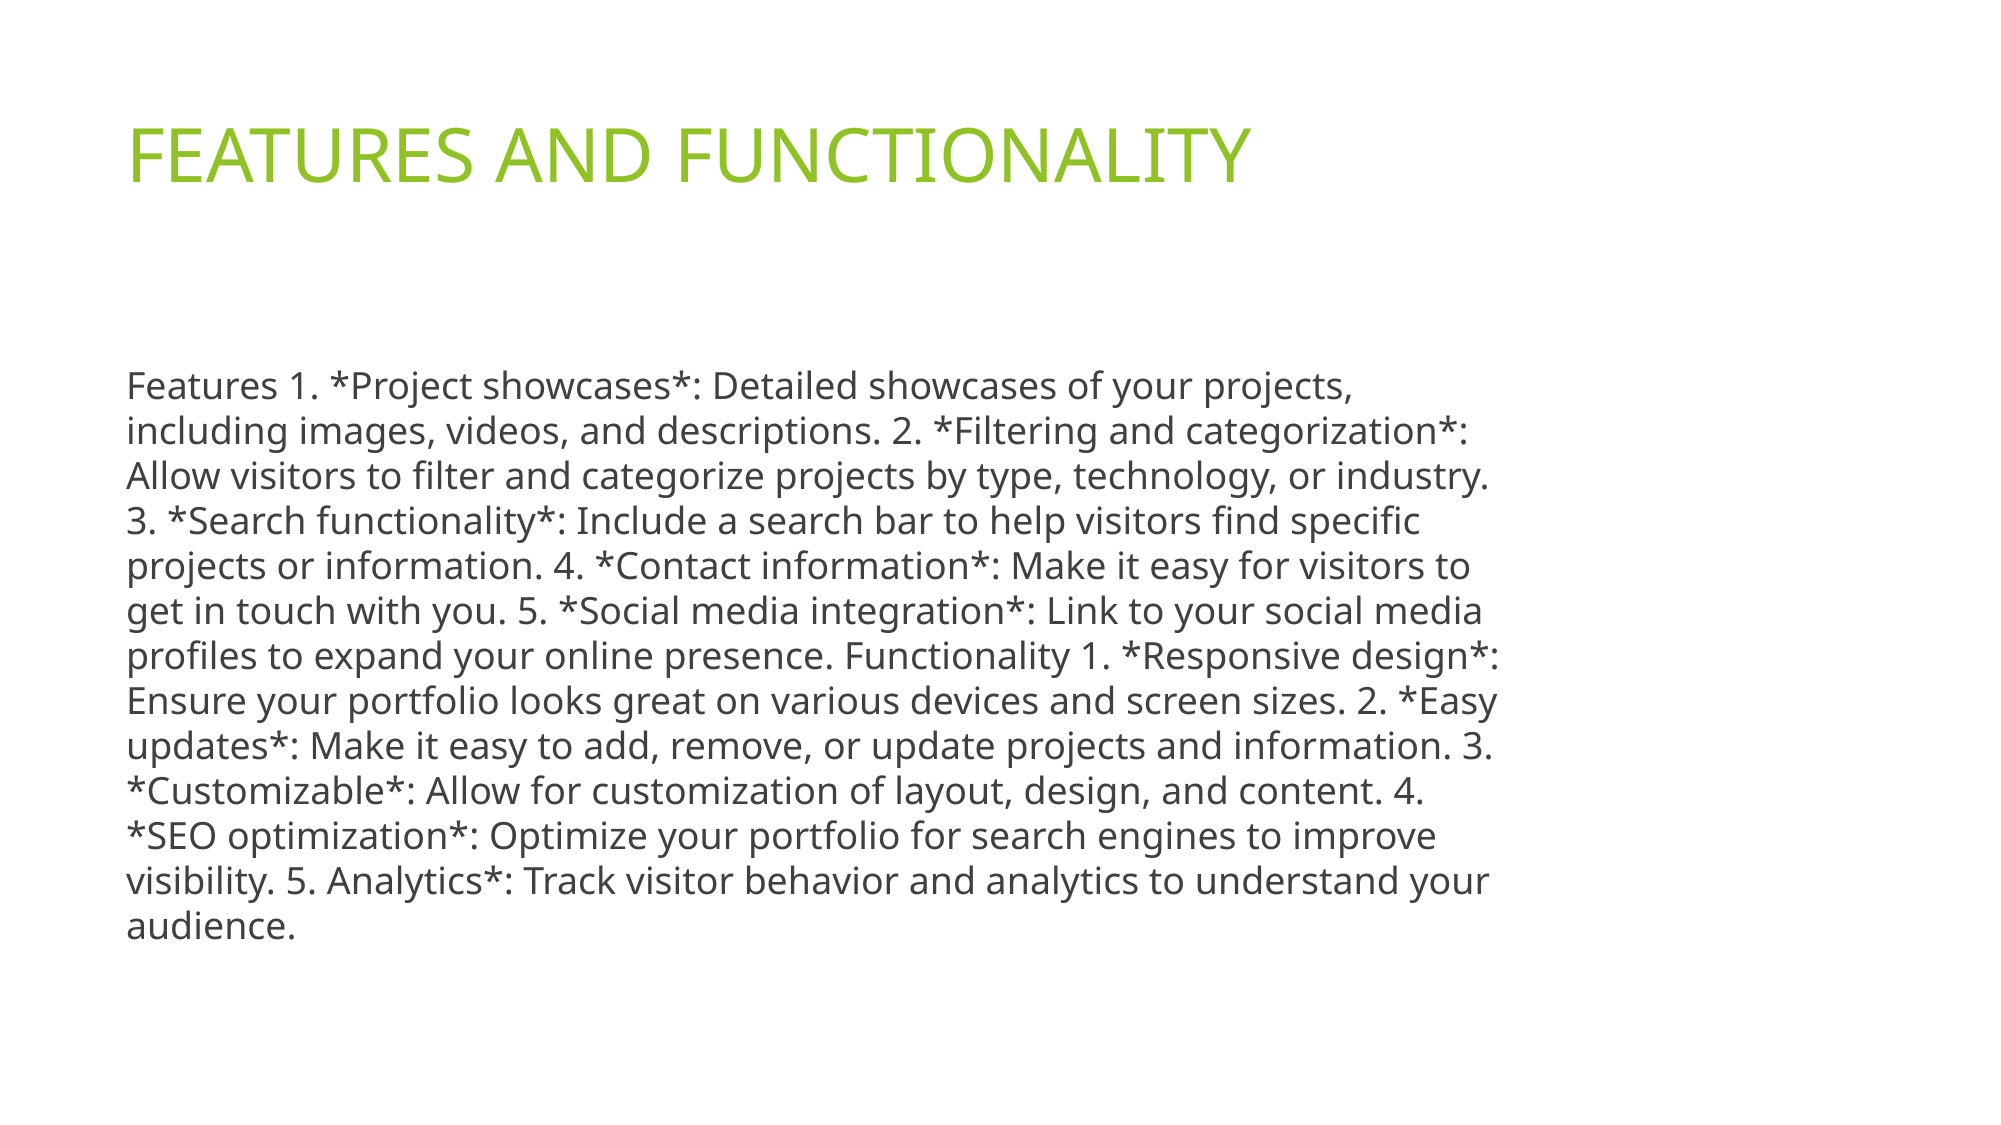

# FEATURES AND FUNCTIONALITY
Features 1. *Project showcases*: Detailed showcases of your projects, including images, videos, and descriptions. 2. *Filtering and categorization*: Allow visitors to filter and categorize projects by type, technology, or industry. 3. *Search functionality*: Include a search bar to help visitors find specific projects or information. 4. *Contact information*: Make it easy for visitors to get in touch with you. 5. *Social media integration*: Link to your social media profiles to expand your online presence. Functionality 1. *Responsive design*: Ensure your portfolio looks great on various devices and screen sizes. 2. *Easy updates*: Make it easy to add, remove, or update projects and information. 3. *Customizable*: Allow for customization of layout, design, and content. 4. *SEO optimization*: Optimize your portfolio for search engines to improve visibility. 5. Analytics*: Track visitor behavior and analytics to understand your audience.